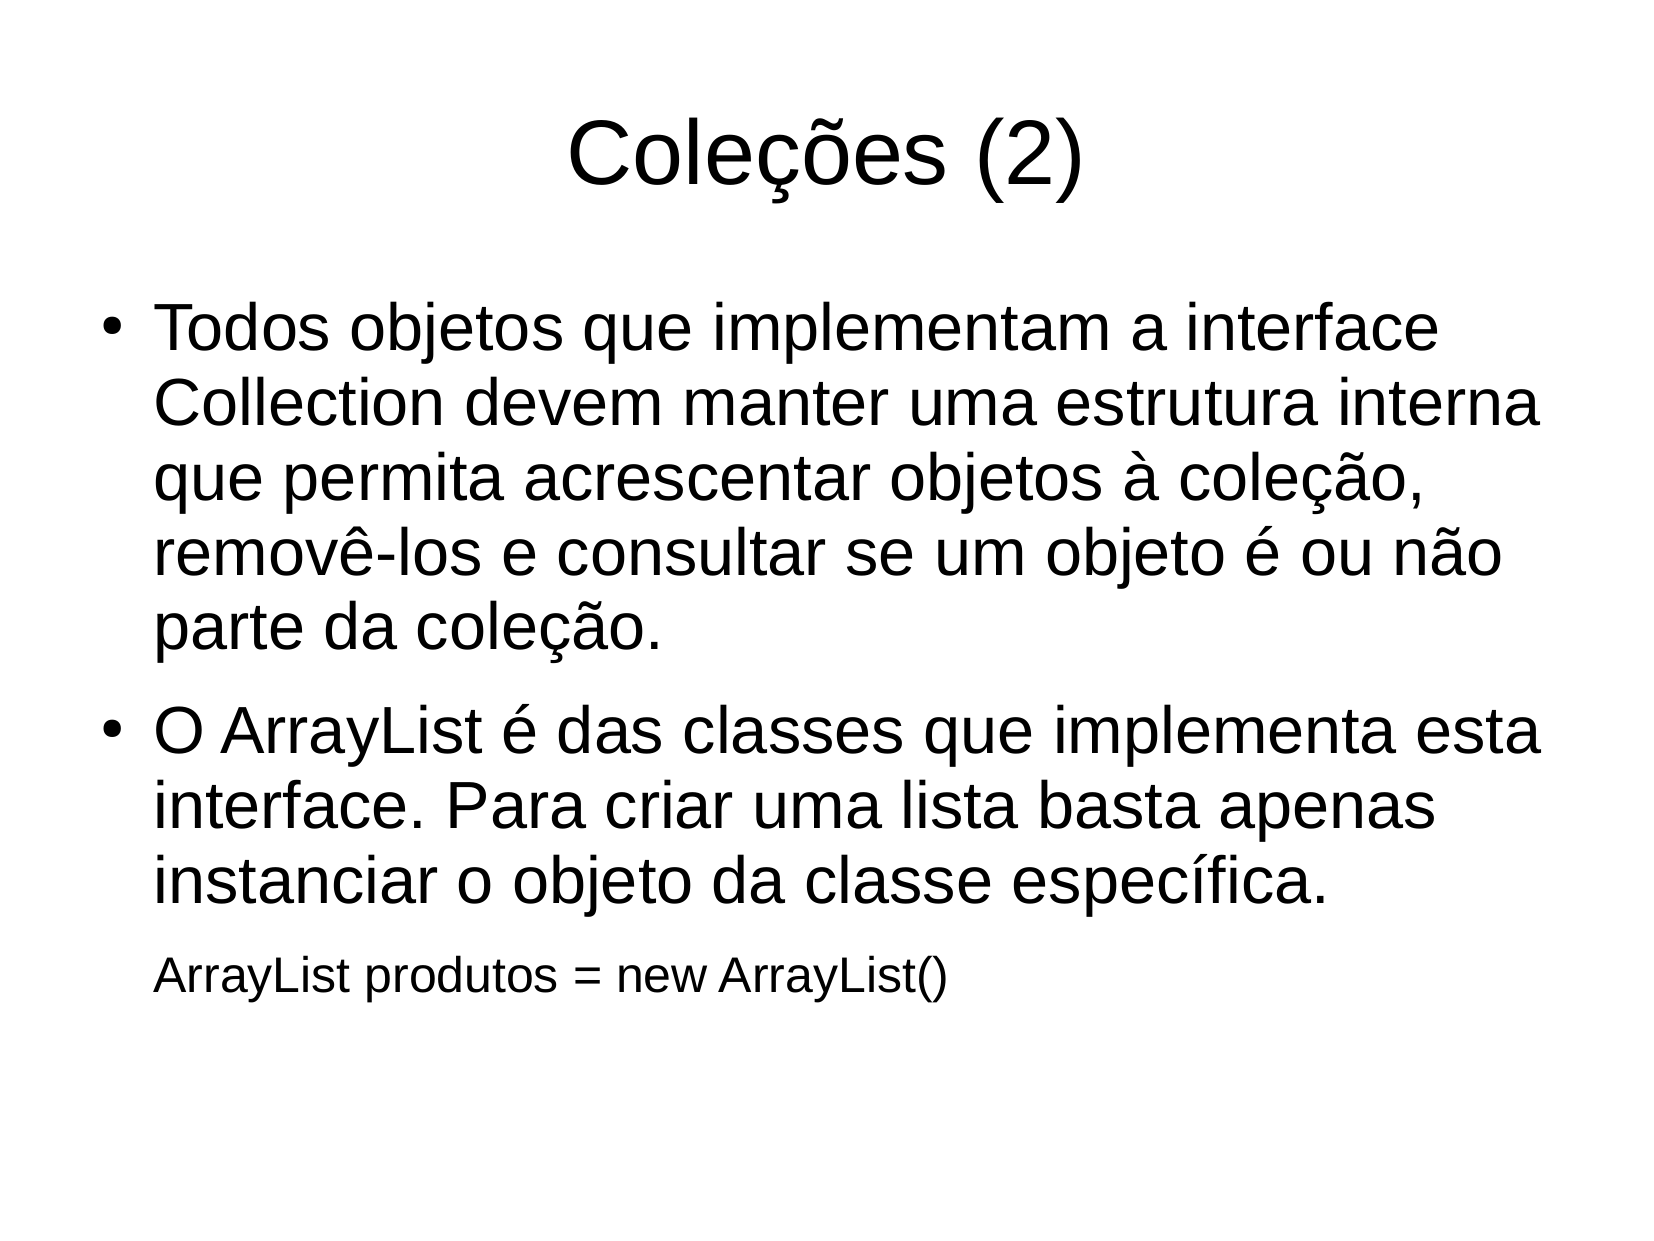

# Coleções (2)
Todos objetos que implementam a interface Collection devem manter uma estrutura interna que permita acrescentar objetos à coleção, removê-los e consultar se um objeto é ou não parte da coleção.
O ArrayList é das classes que implementa esta interface. Para criar uma lista basta apenas instanciar o objeto da classe específica.
ArrayList produtos = new ArrayList()